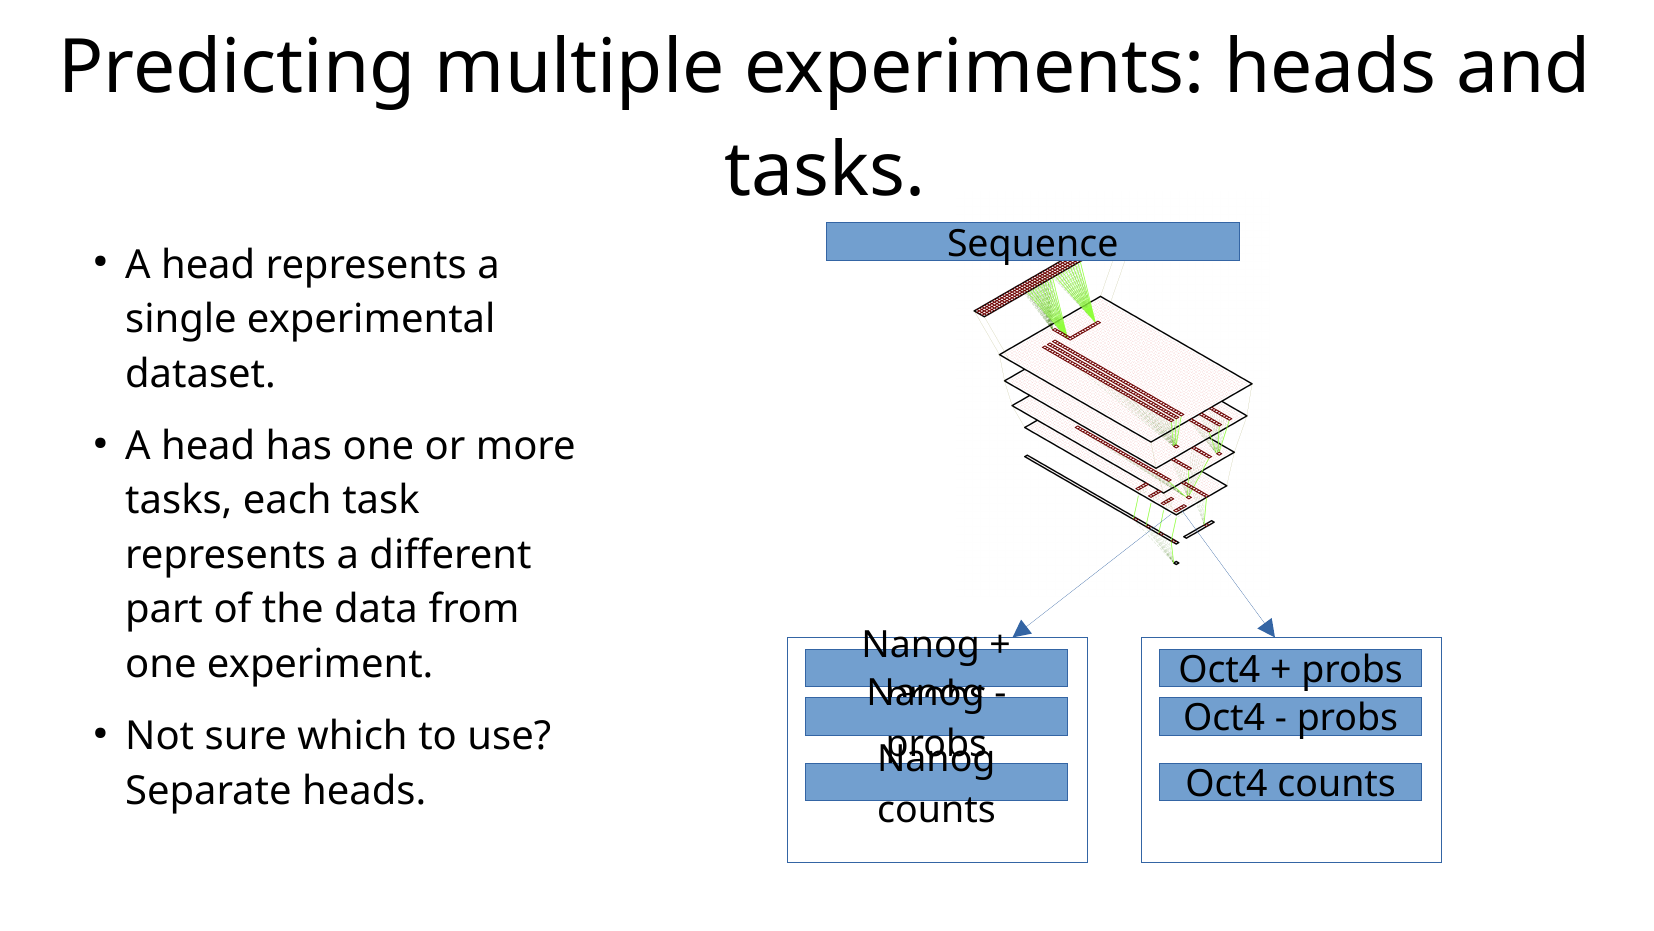

# Predicting multiple experiments: heads and tasks.
Sequence
A head represents a single experimental dataset.
A head has one or more tasks, each task represents a different part of the data from one experiment.
Not sure which to use? Separate heads.
Nanog + probs
Oct4 + probs
Nanog - probs
Oct4 - probs
Nanog counts
Oct4 counts